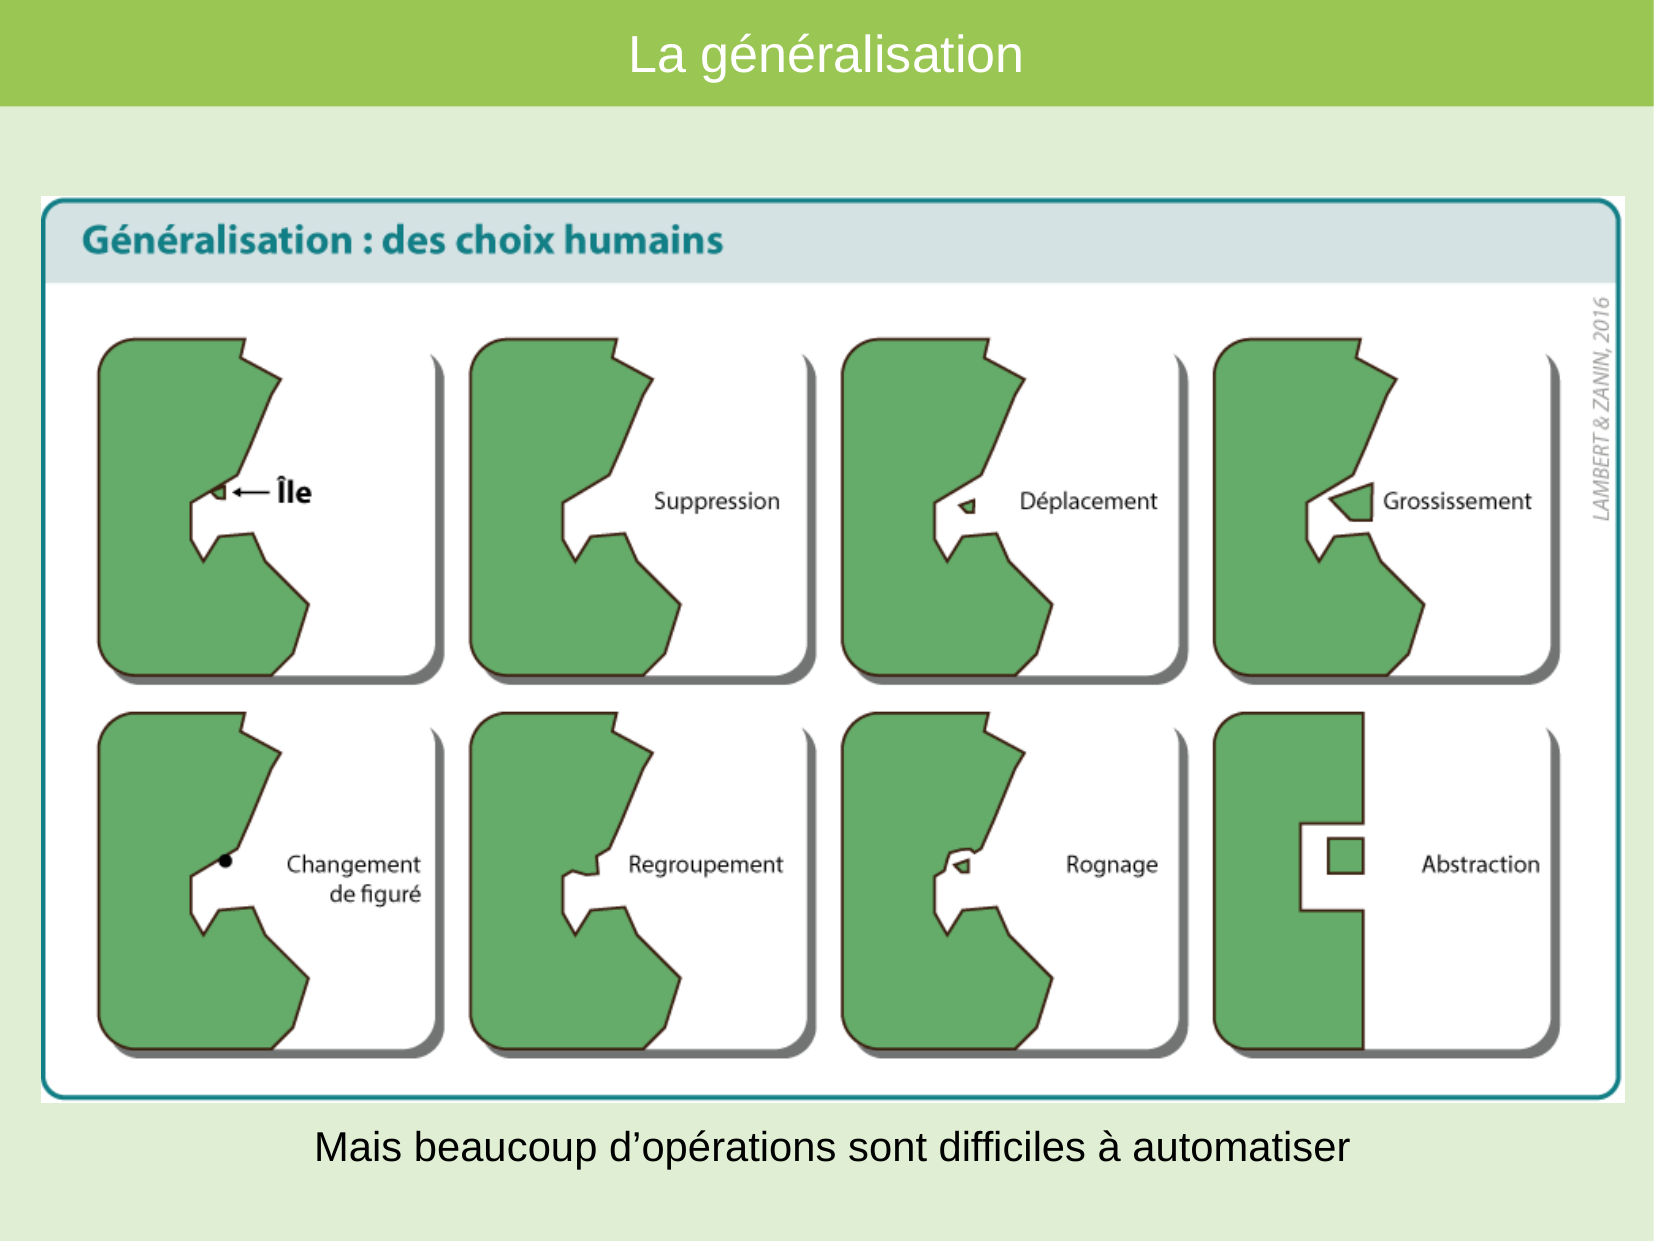

# La généralisation
Mais beaucoup d’opérations sont difficiles à automatiser